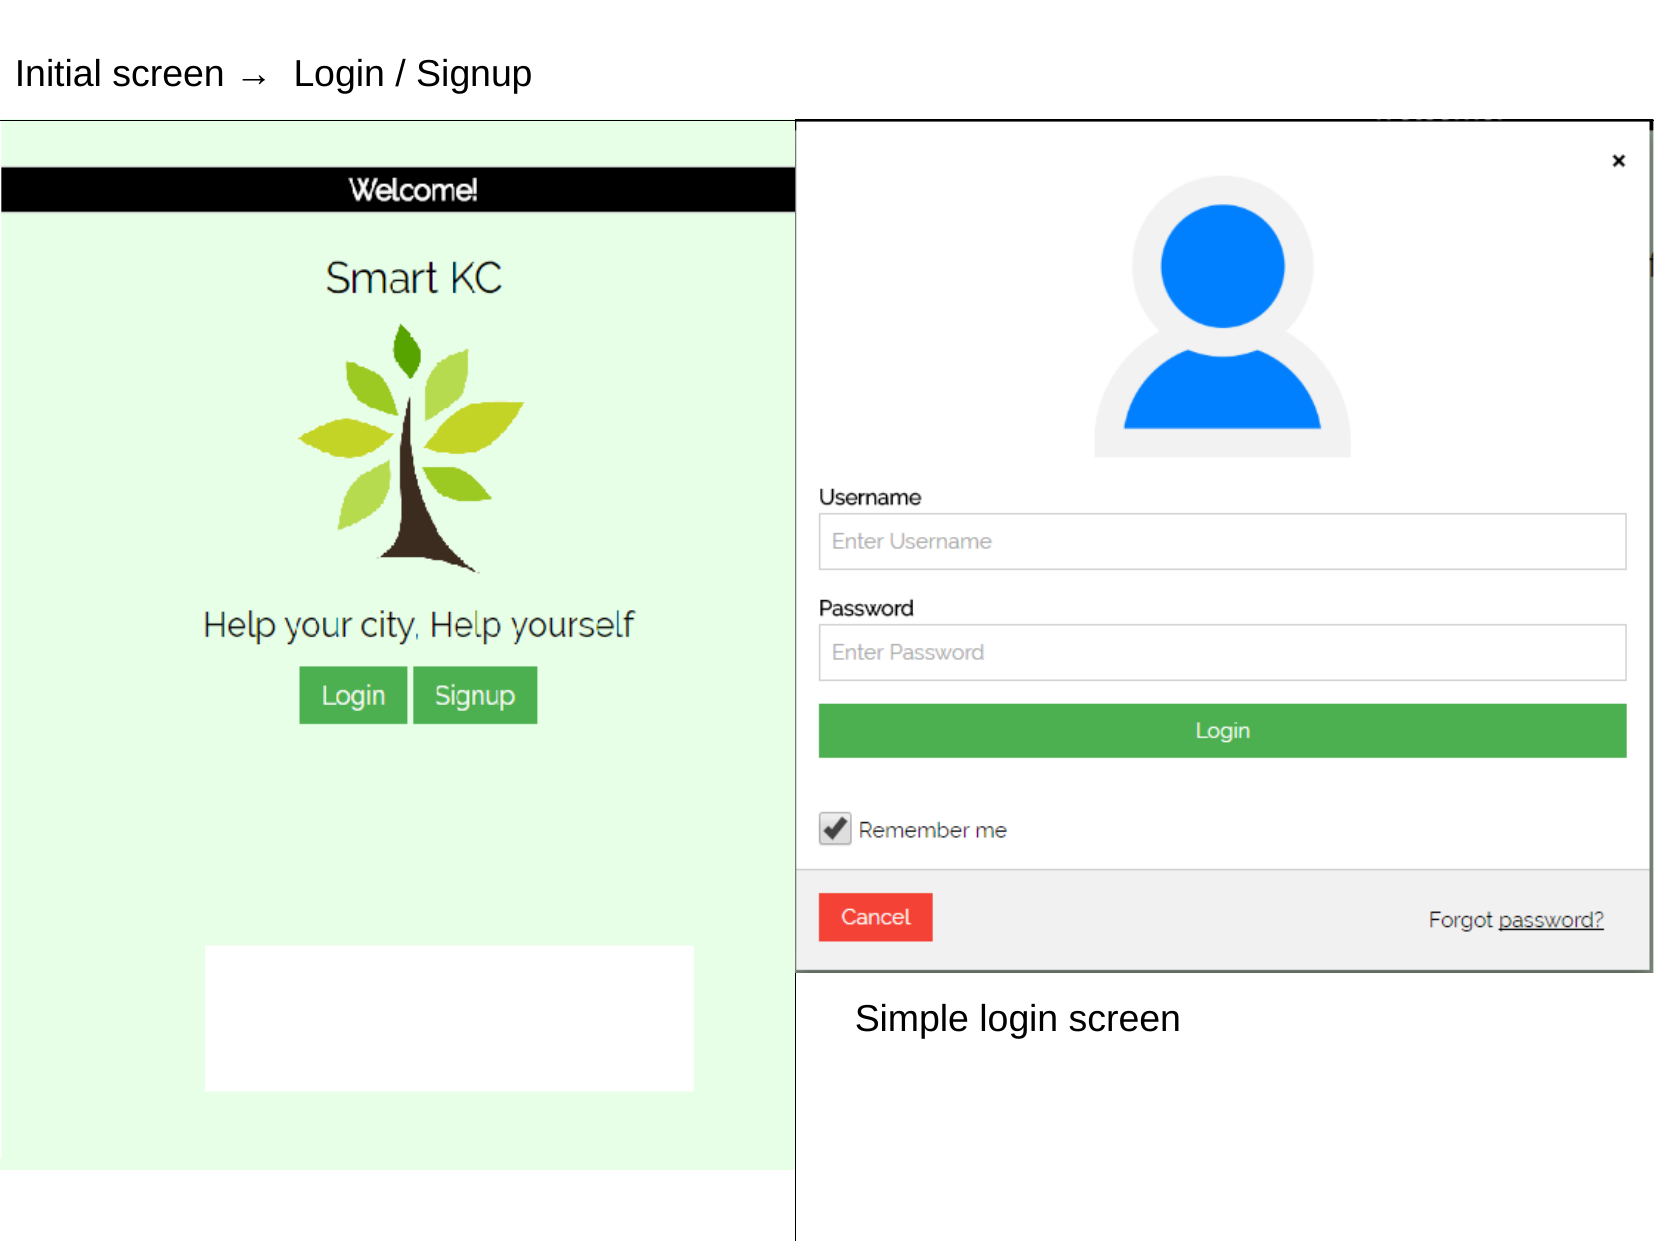

Initial screen → Login / Signup
Simple login screen